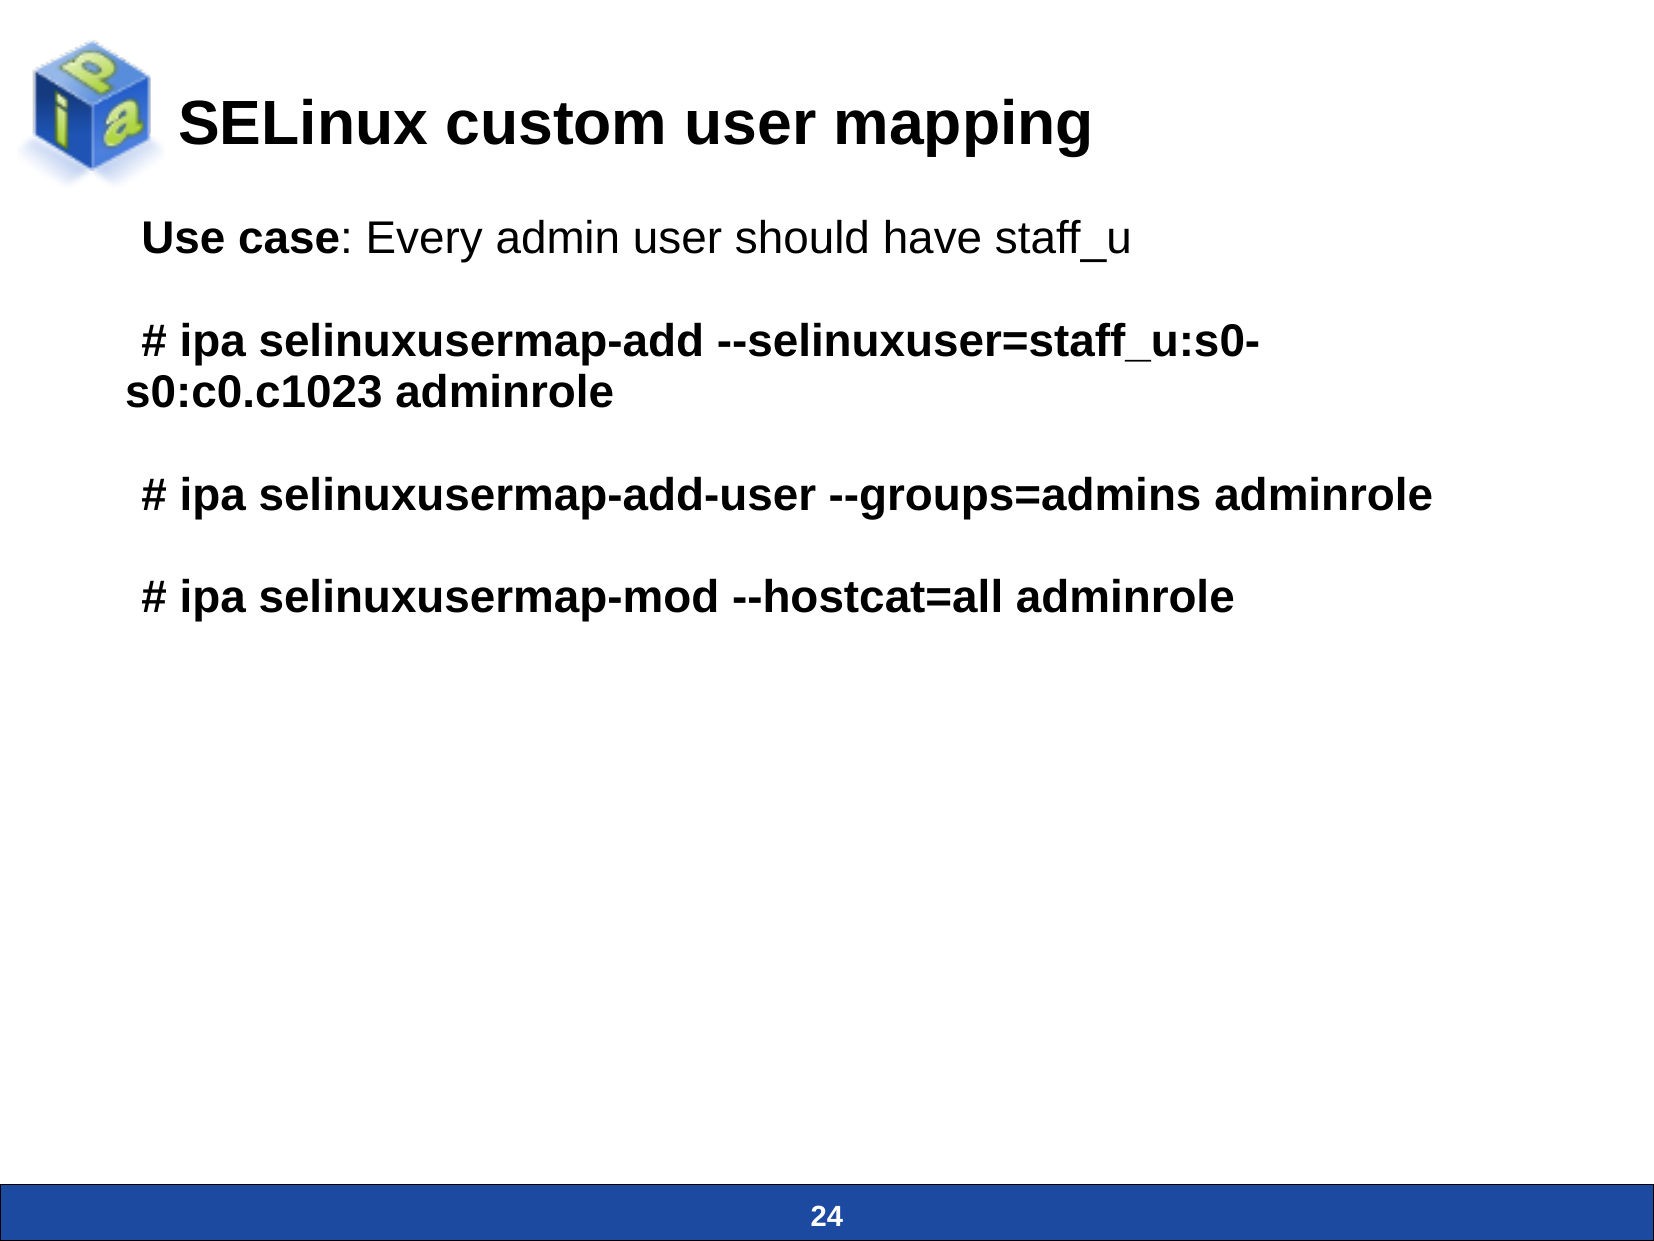

# SELinux custom user mapping
Use case: Every admin user should have staff_u
# ipa selinuxusermap-add --selinuxuser=staff_u:s0-s0:c0.c1023 adminrole
# ipa selinuxusermap-add-user --groups=admins adminrole
# ipa selinuxusermap-mod --hostcat=all adminrole
24